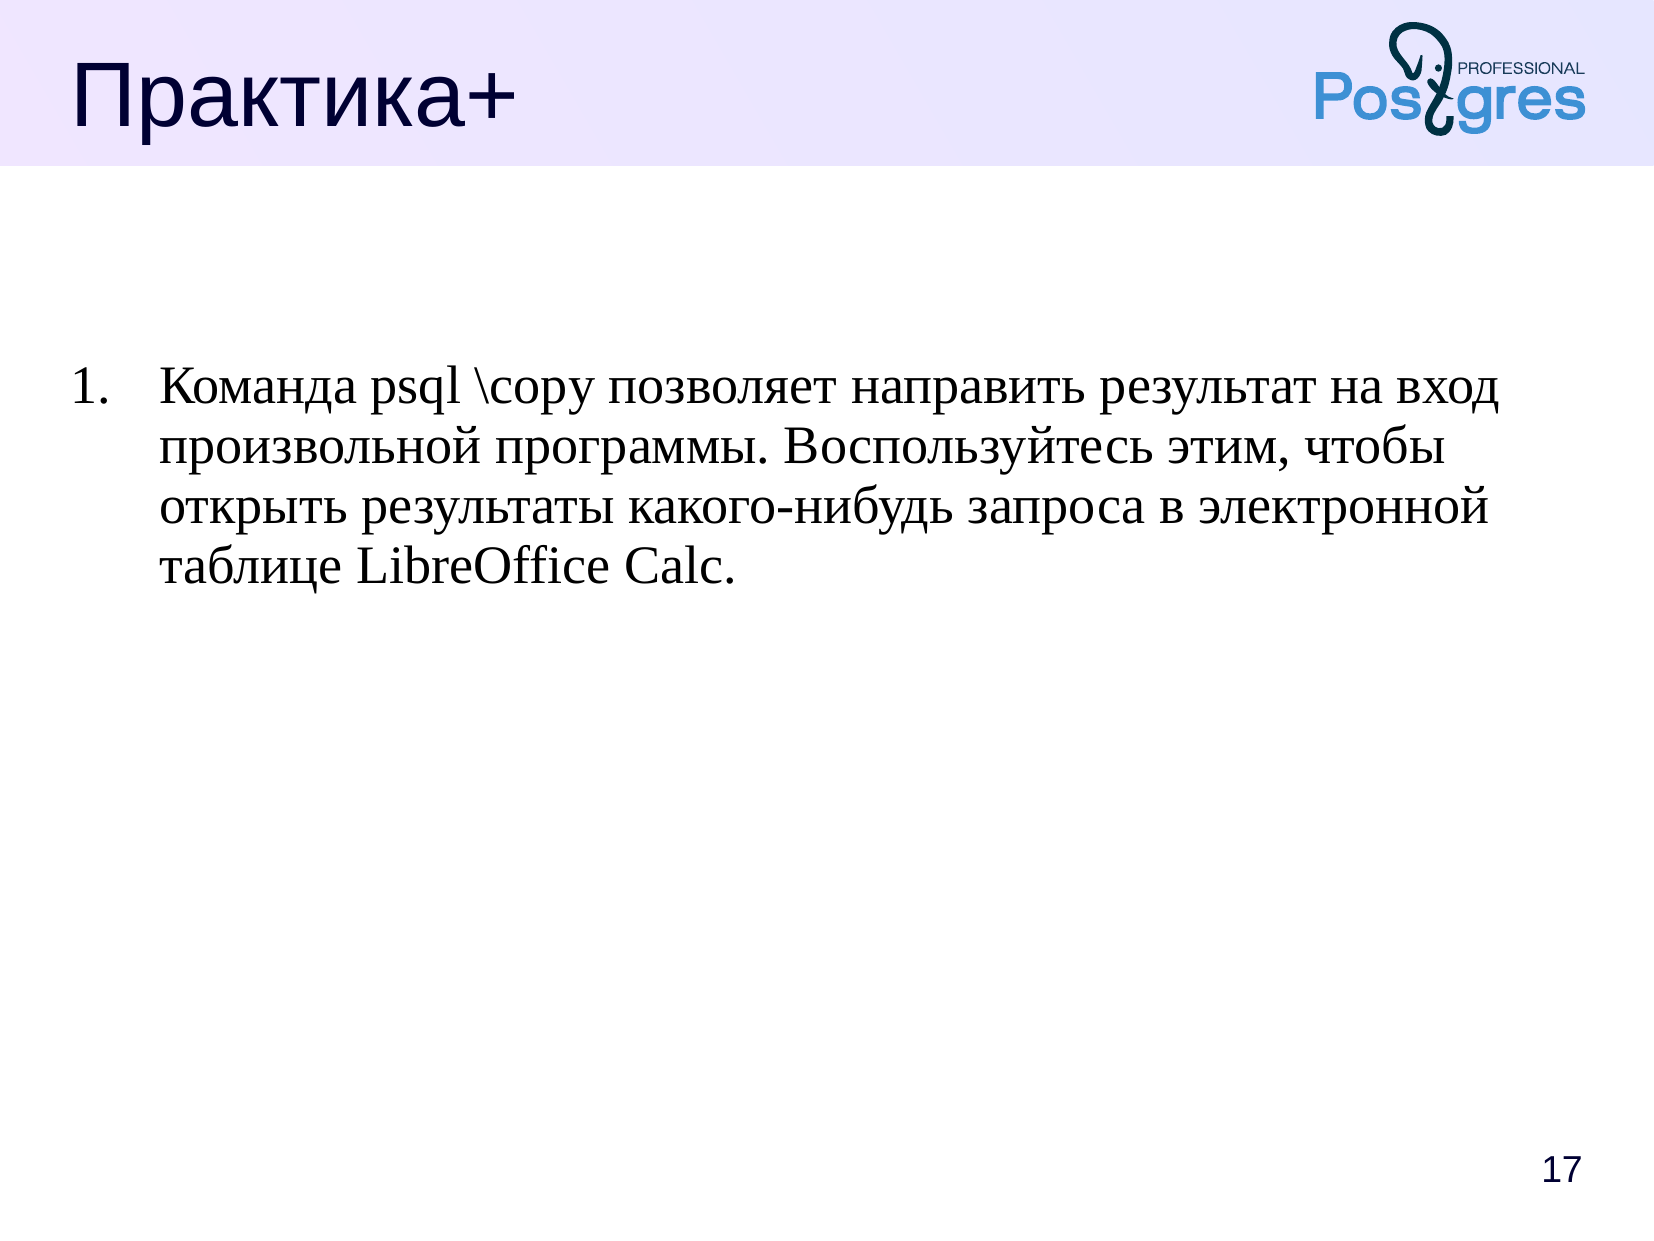

# Практика+
Команда psql \copy позволяет направить результат на вход произвольной программы. Воспользуйтесь этим, чтобы открыть результаты какого-нибудь запроса в электронной таблице LibreOffice Calc.